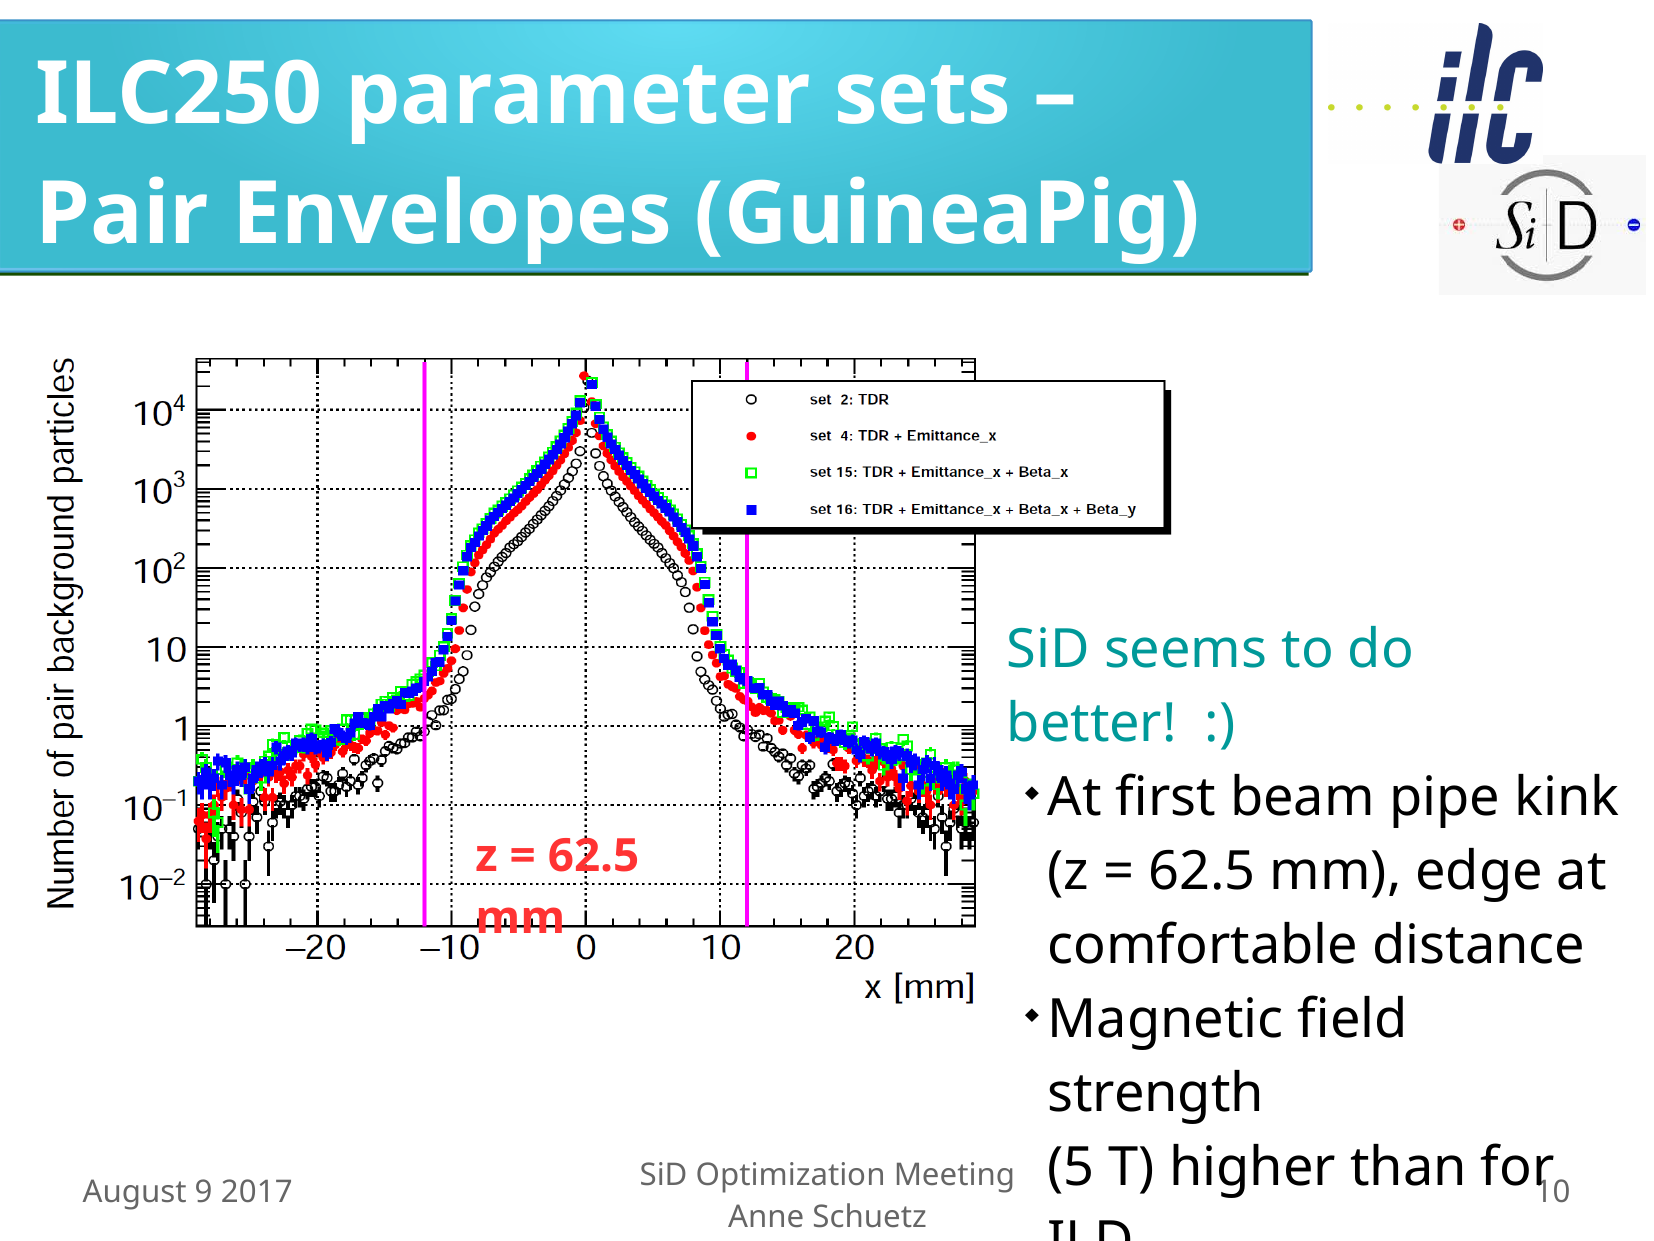

# ILC250 parameter sets – Pair Envelopes (GuineaPig)
SiD seems to do better! :)
At first beam pipe kink
(z = 62.5 mm), edge at comfortable distance
Magnetic field strength
(5 T) higher than for ILD
z = 62.5 mm
10